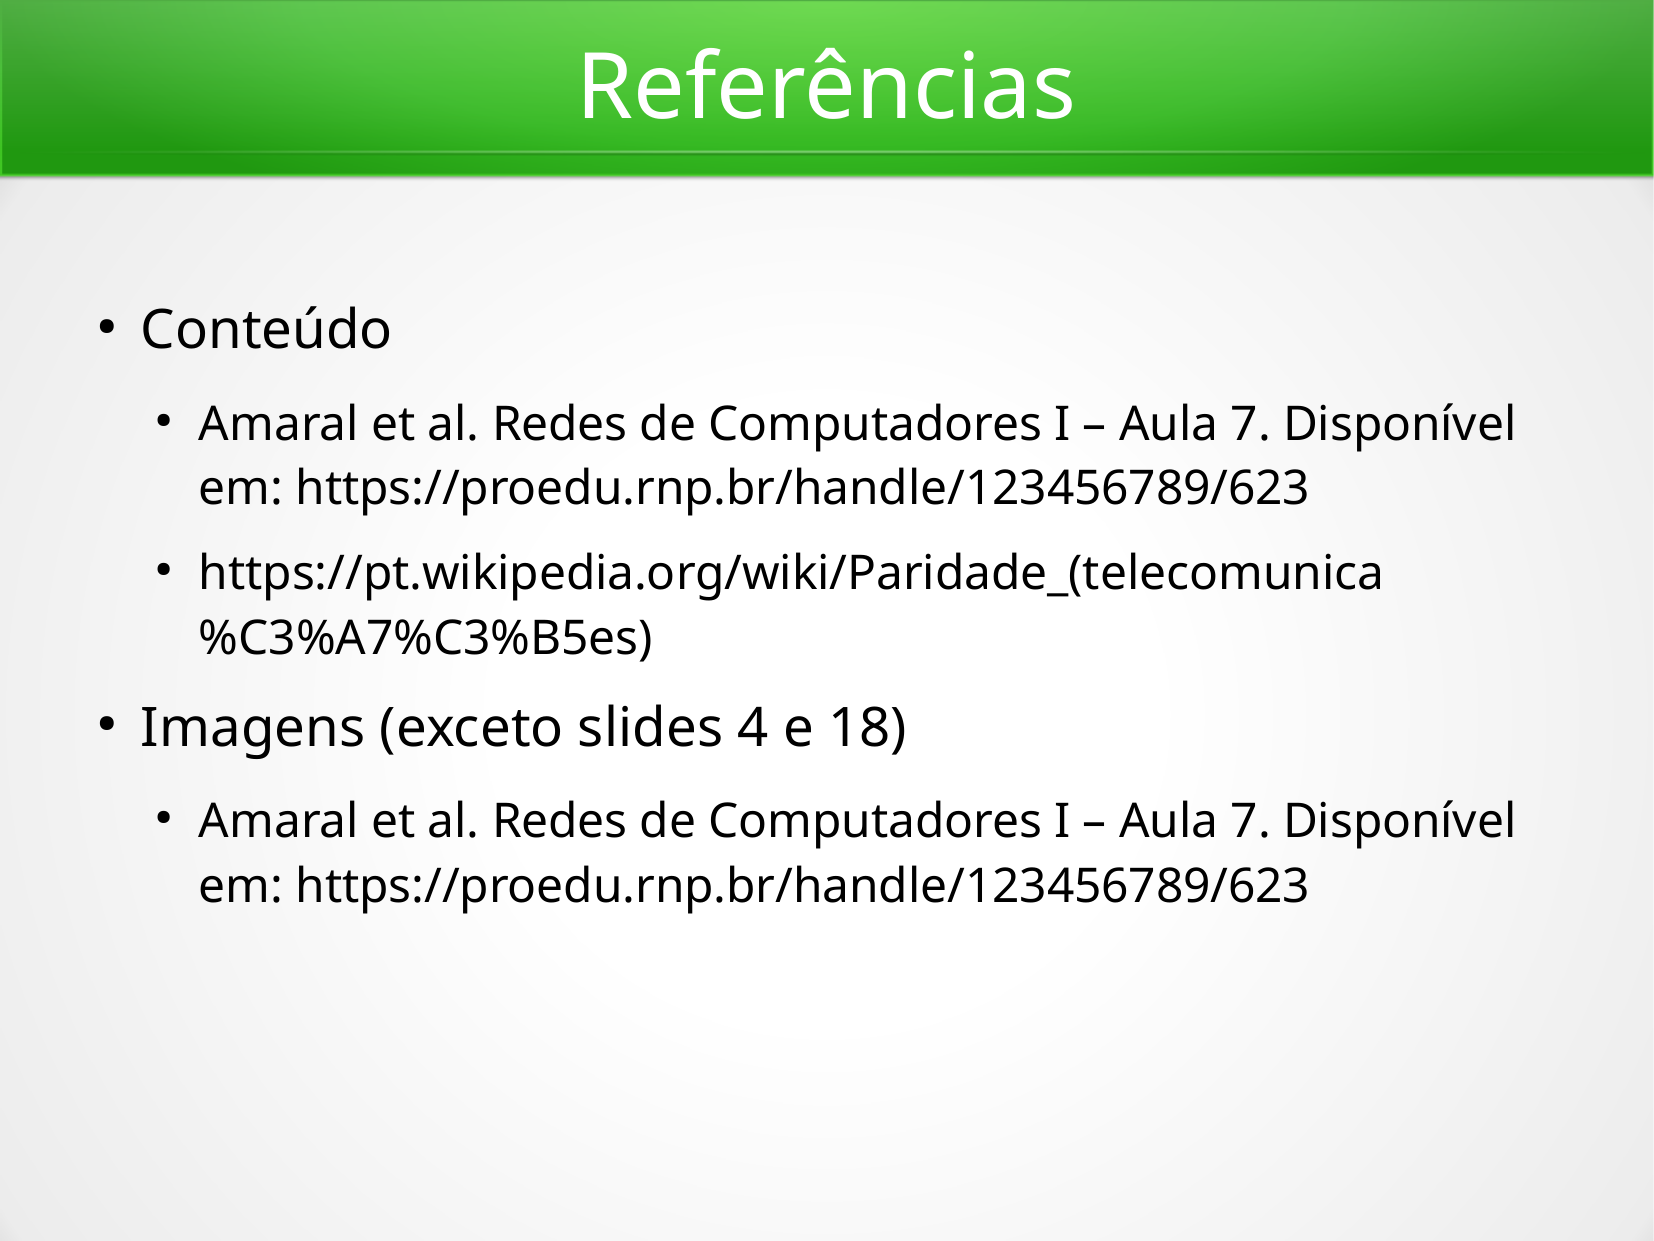

# Referências
Conteúdo
Amaral et al. Redes de Computadores I – Aula 7. Disponível em: https://proedu.rnp.br/handle/123456789/623
https://pt.wikipedia.org/wiki/Paridade_(telecomunica%C3%A7%C3%B5es)
Imagens (exceto slides 4 e 18)
Amaral et al. Redes de Computadores I – Aula 7. Disponível em: https://proedu.rnp.br/handle/123456789/623